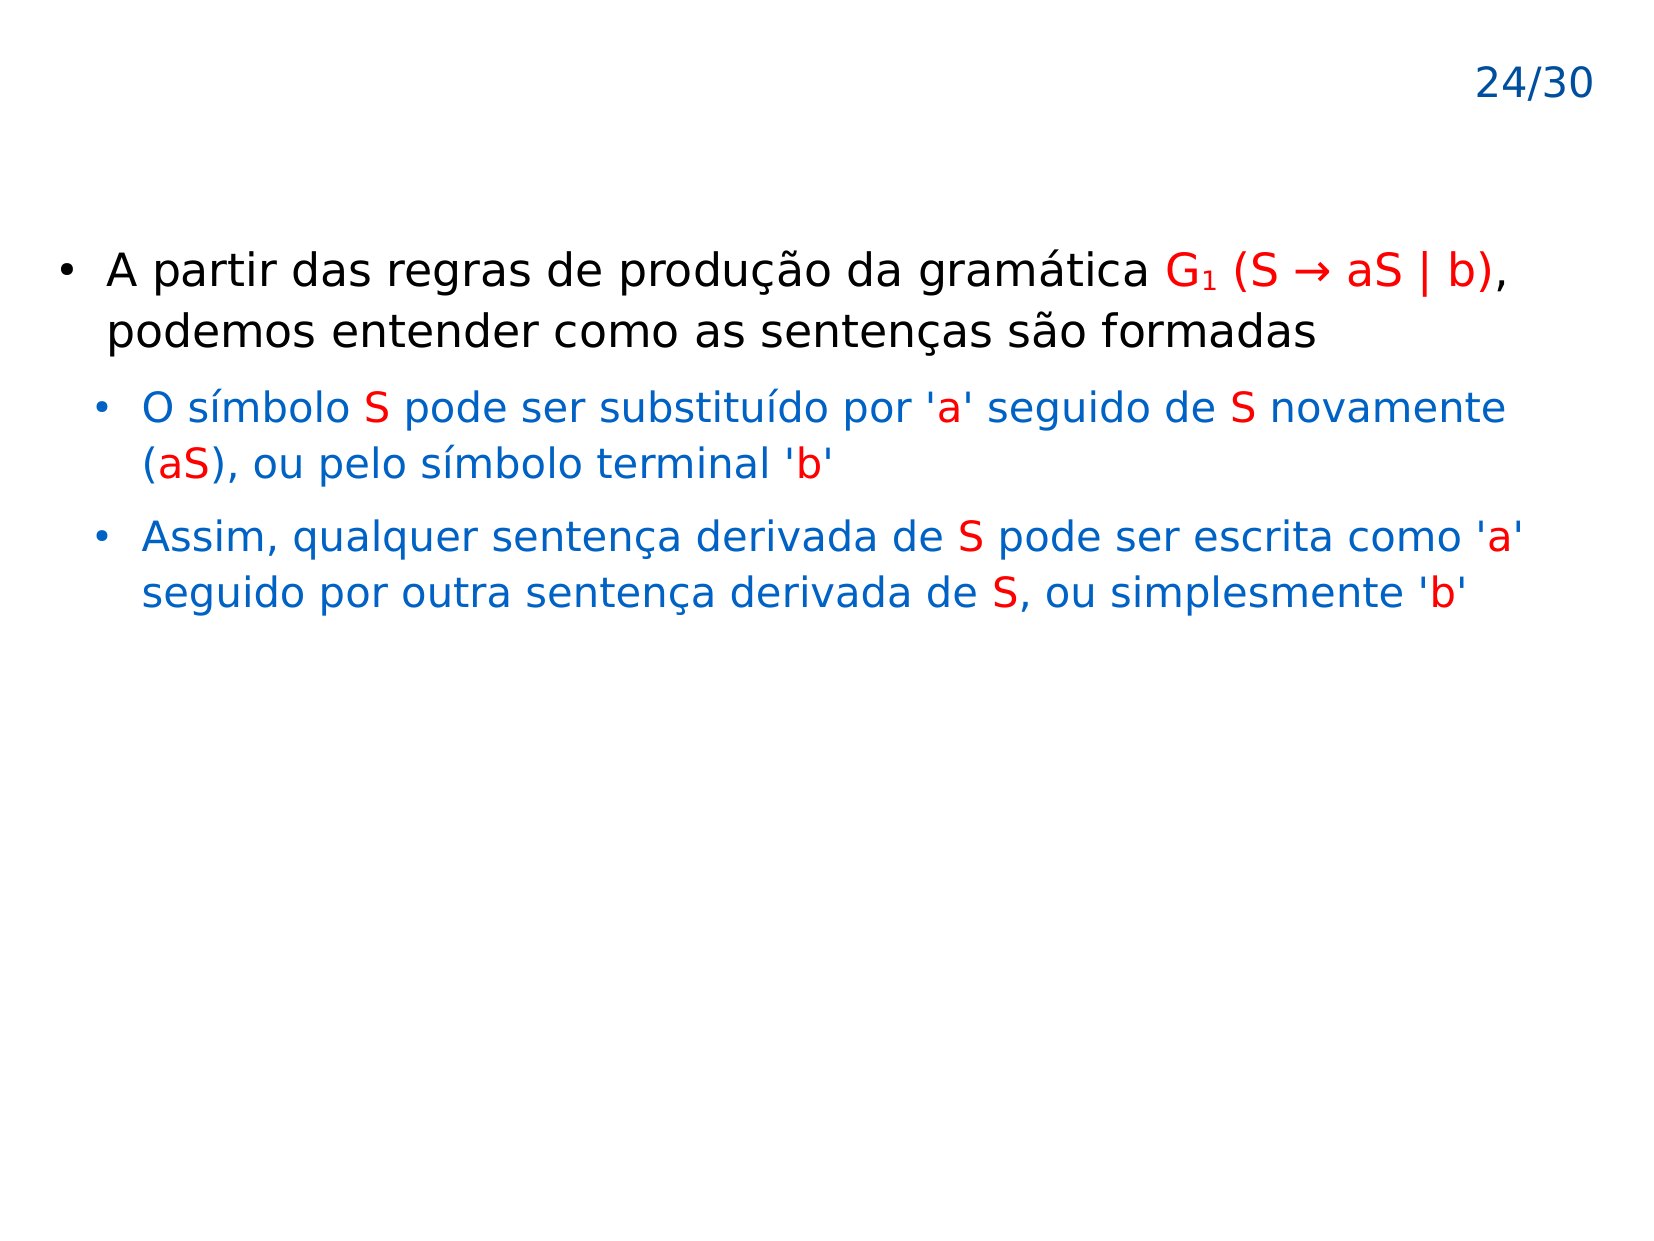

#
24
A partir das regras de produção da gramática G1 (S → aS | b), podemos entender como as sentenças são formadas
O símbolo S pode ser substituído por 'a' seguido de S novamente (aS), ou pelo símbolo terminal 'b'
Assim, qualquer sentença derivada de S pode ser escrita como 'a' seguido por outra sentença derivada de S, ou simplesmente 'b'